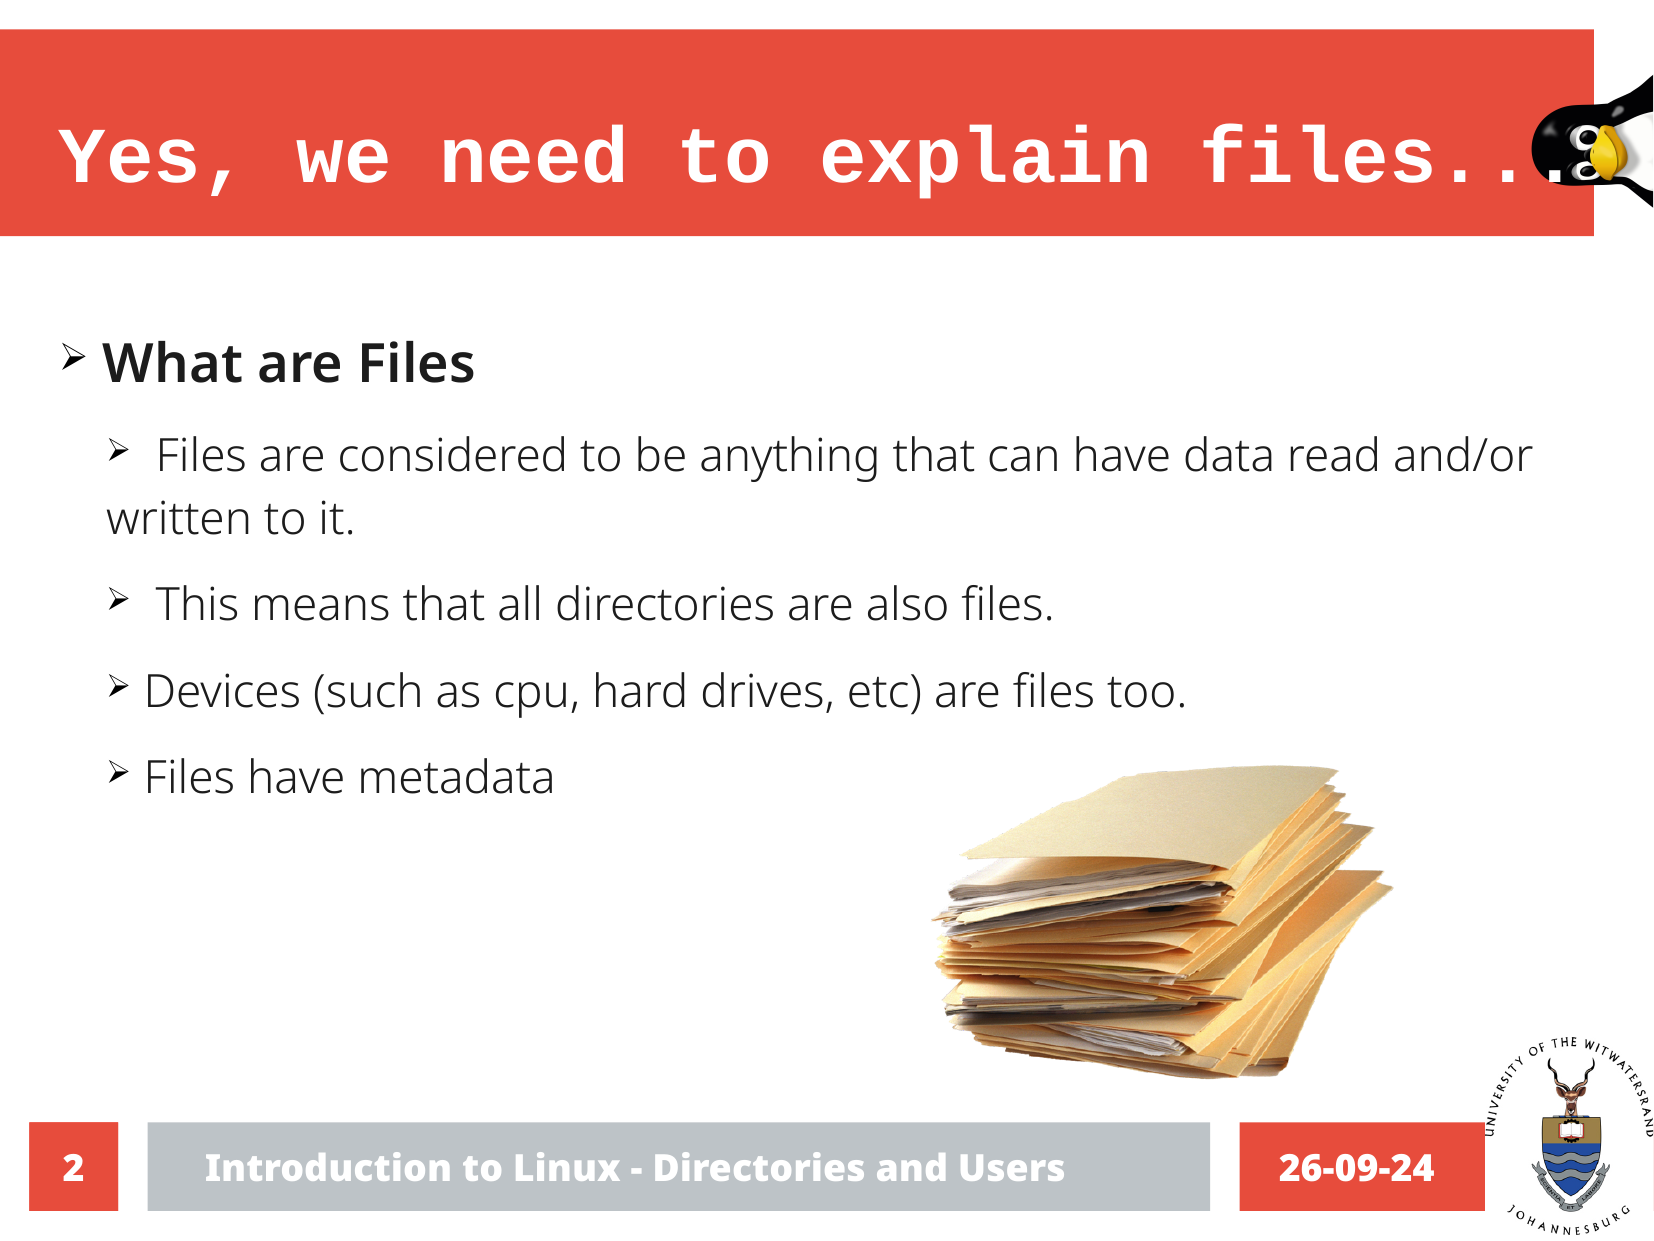

# Yes, we need to explain files...
 What are Files
 Files are considered to be anything that can have data read and/or written to it.
 This means that all directories are also files.
 Devices (such as cpu, hard drives, etc) are files too.
 Files have metadata
2
 Introduction to Linux - Directories and Users